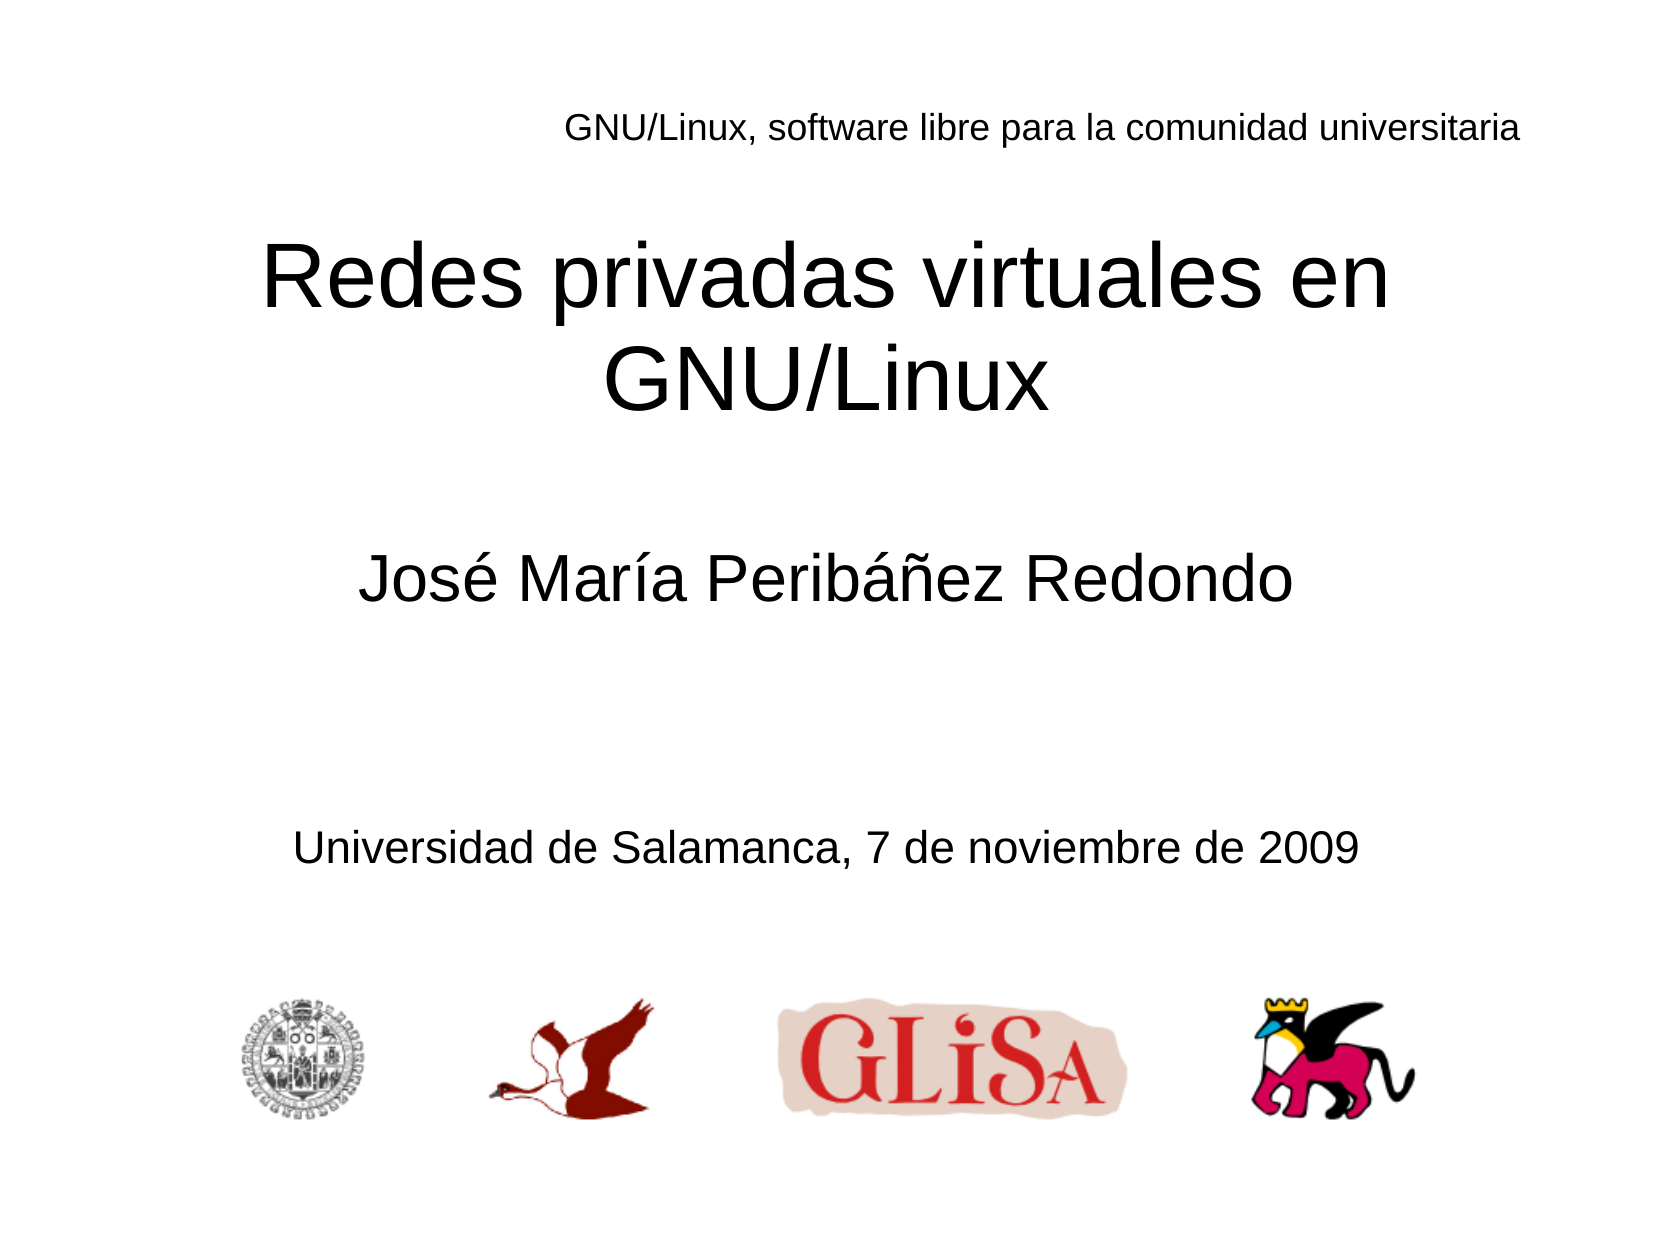

GNU/Linux, software libre para la comunidad universitaria
Redes privadas virtuales en
GNU/Linux
José María Peribáñez Redondo
Universidad de Salamanca, 7 de noviembre de 2009